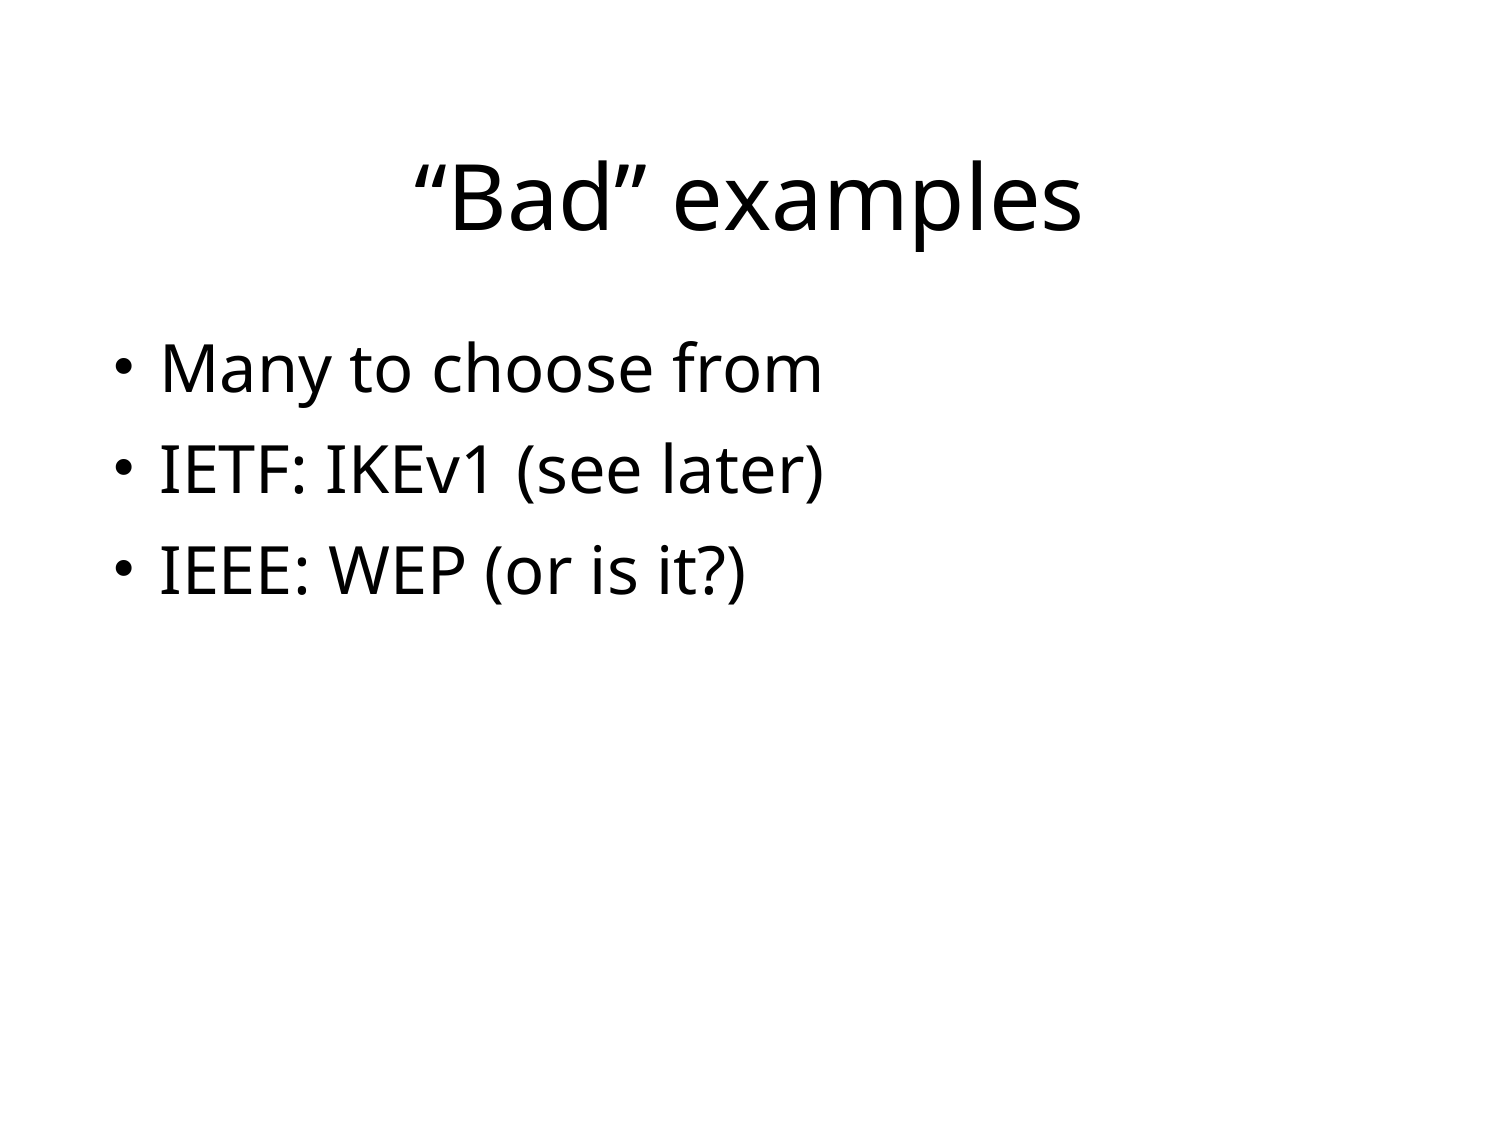

# “Bad” examples
Many to choose from
IETF: IKEv1 (see later)
IEEE: WEP (or is it?)